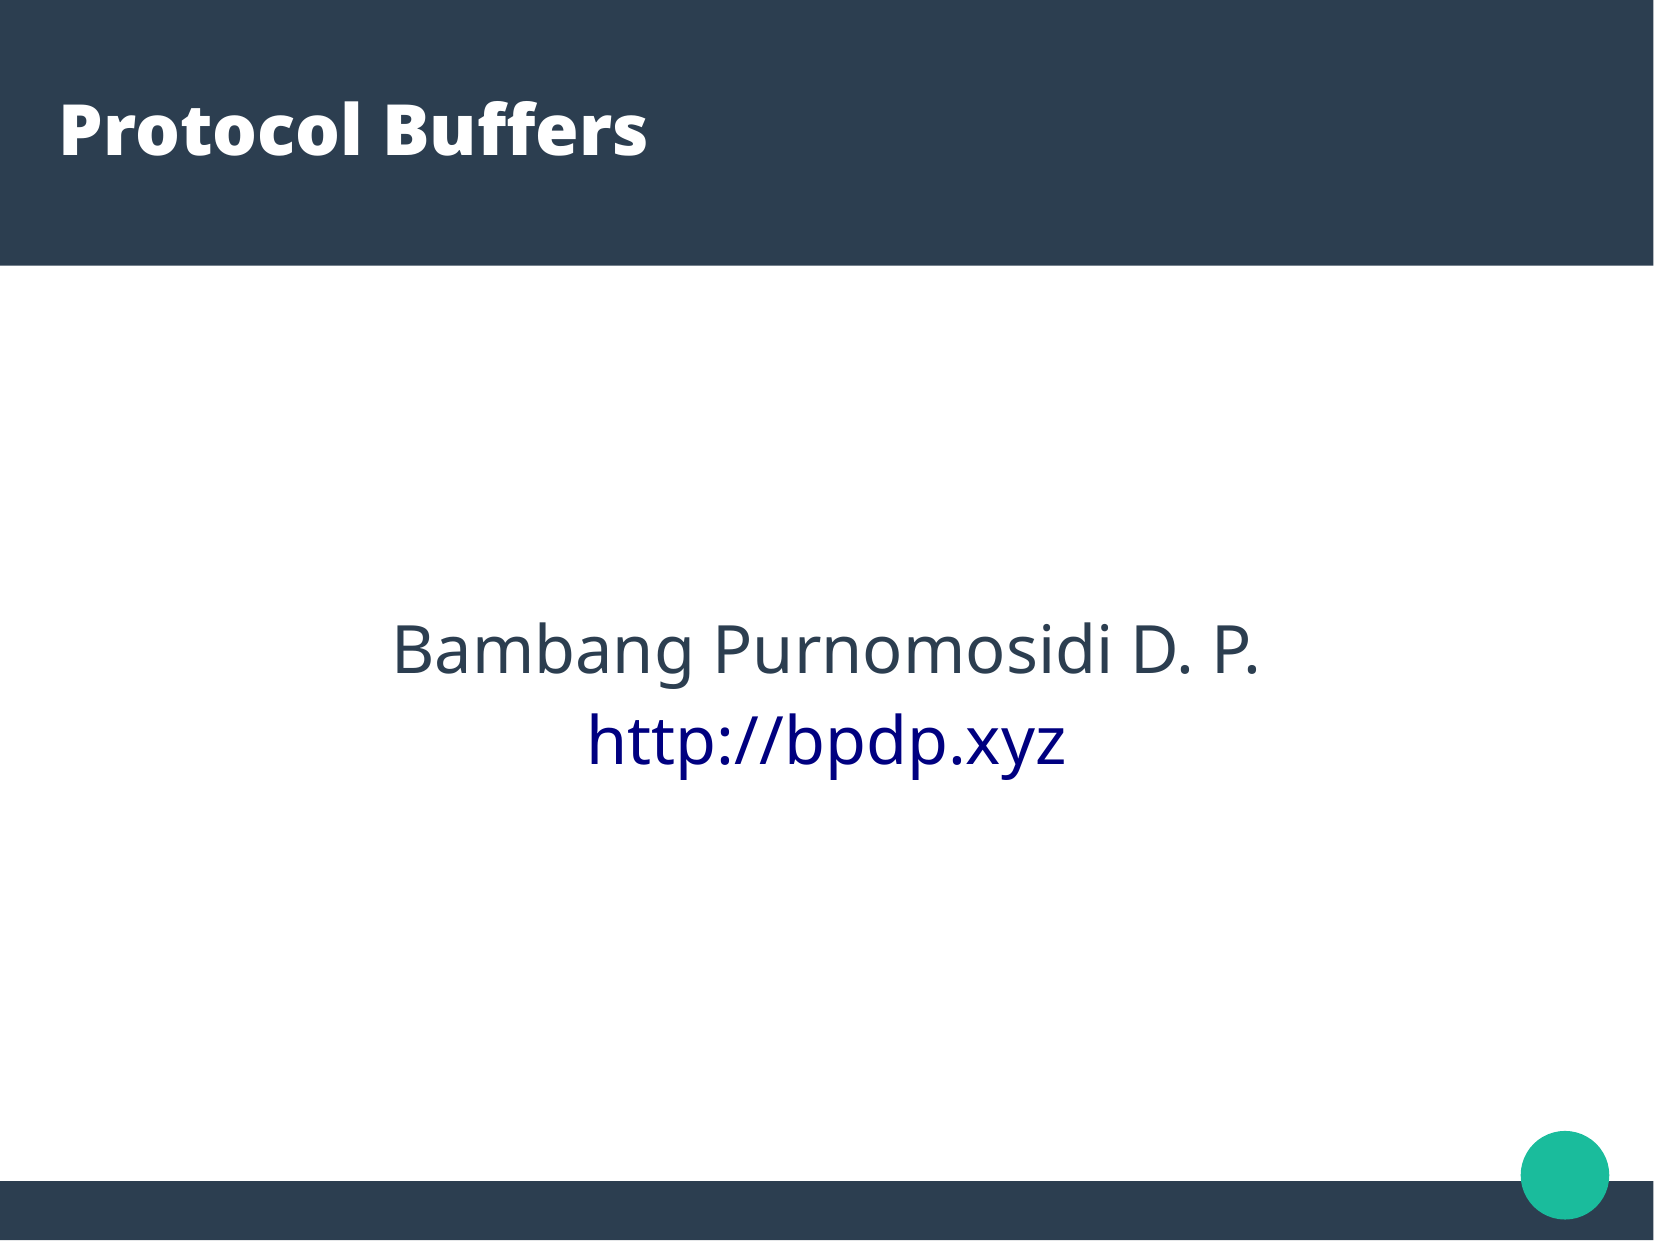

# Protocol Buffers
Bambang Purnomosidi D. P.
http://bpdp.xyz